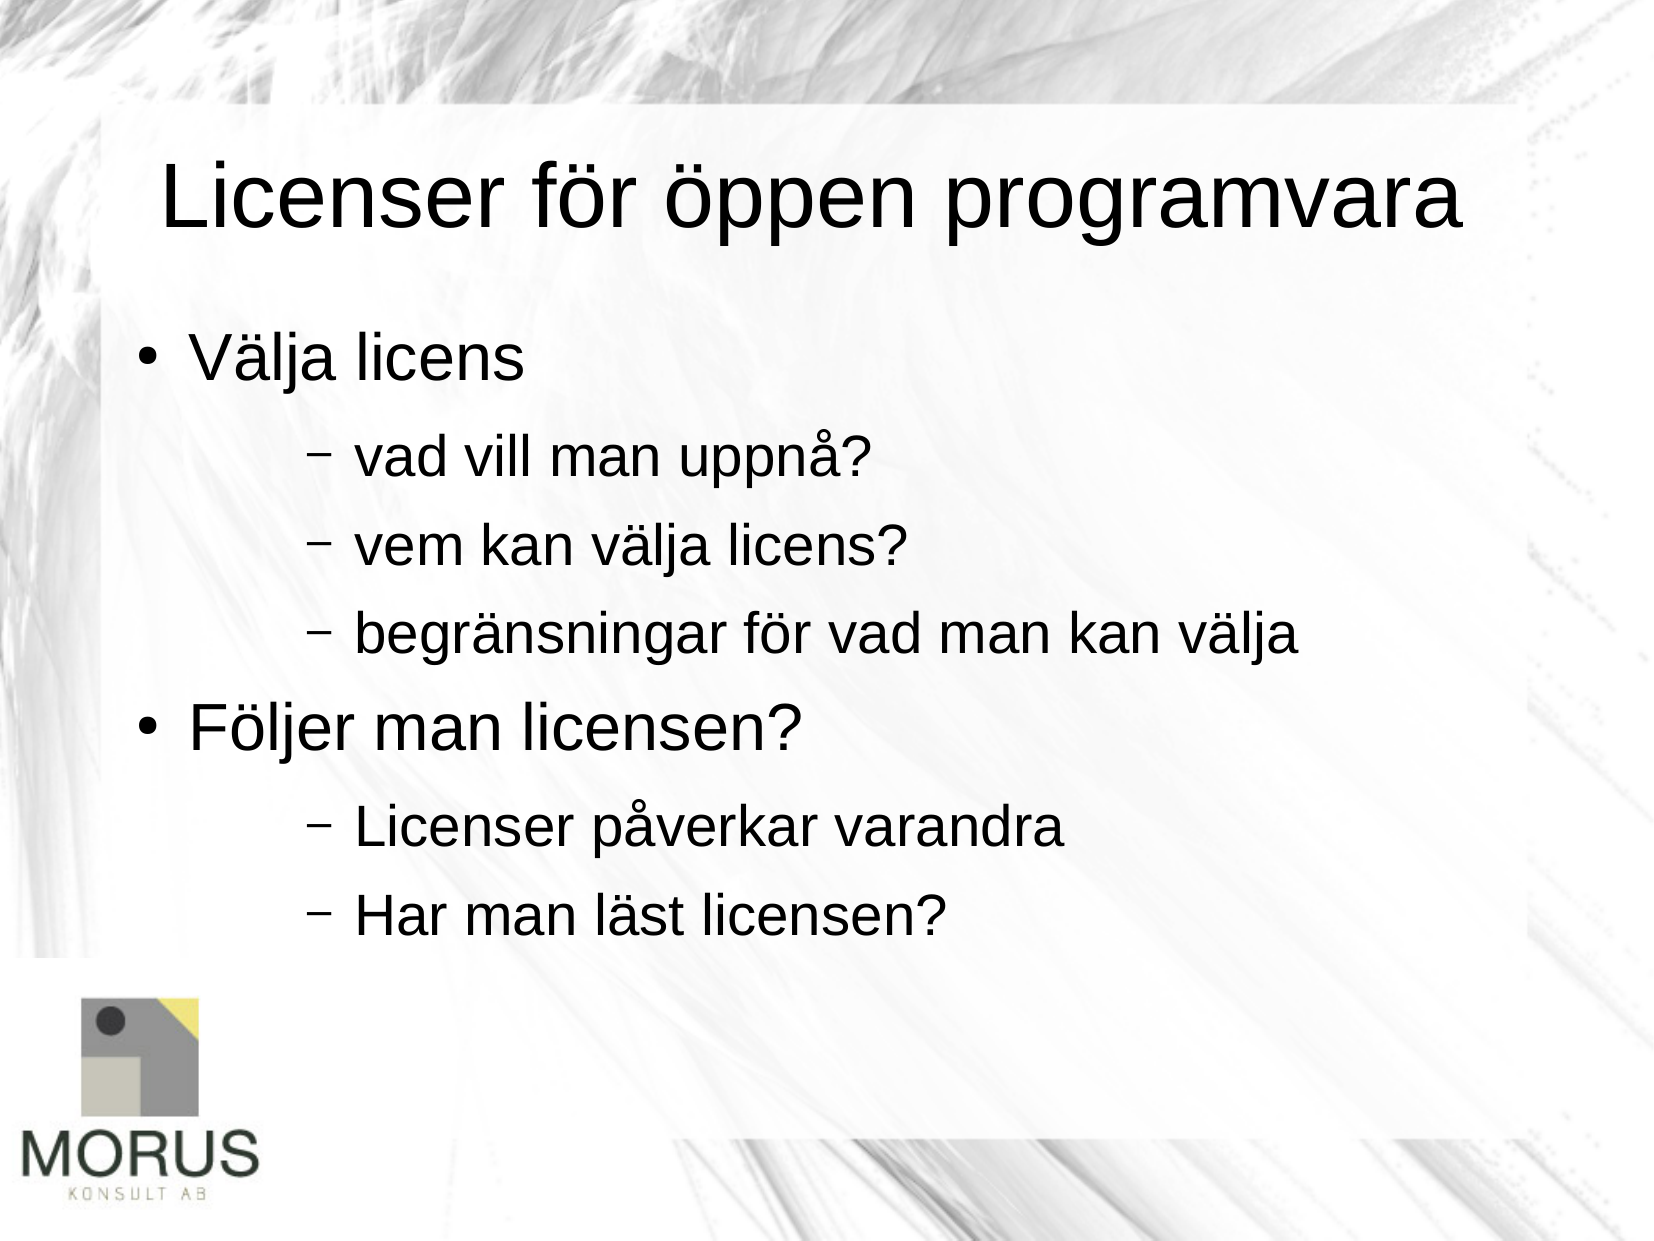

# Licenser för öppen programvara
Välja licens
vad vill man uppnå?
vem kan välja licens?
begränsningar för vad man kan välja
Följer man licensen?
Licenser påverkar varandra
Har man läst licensen?